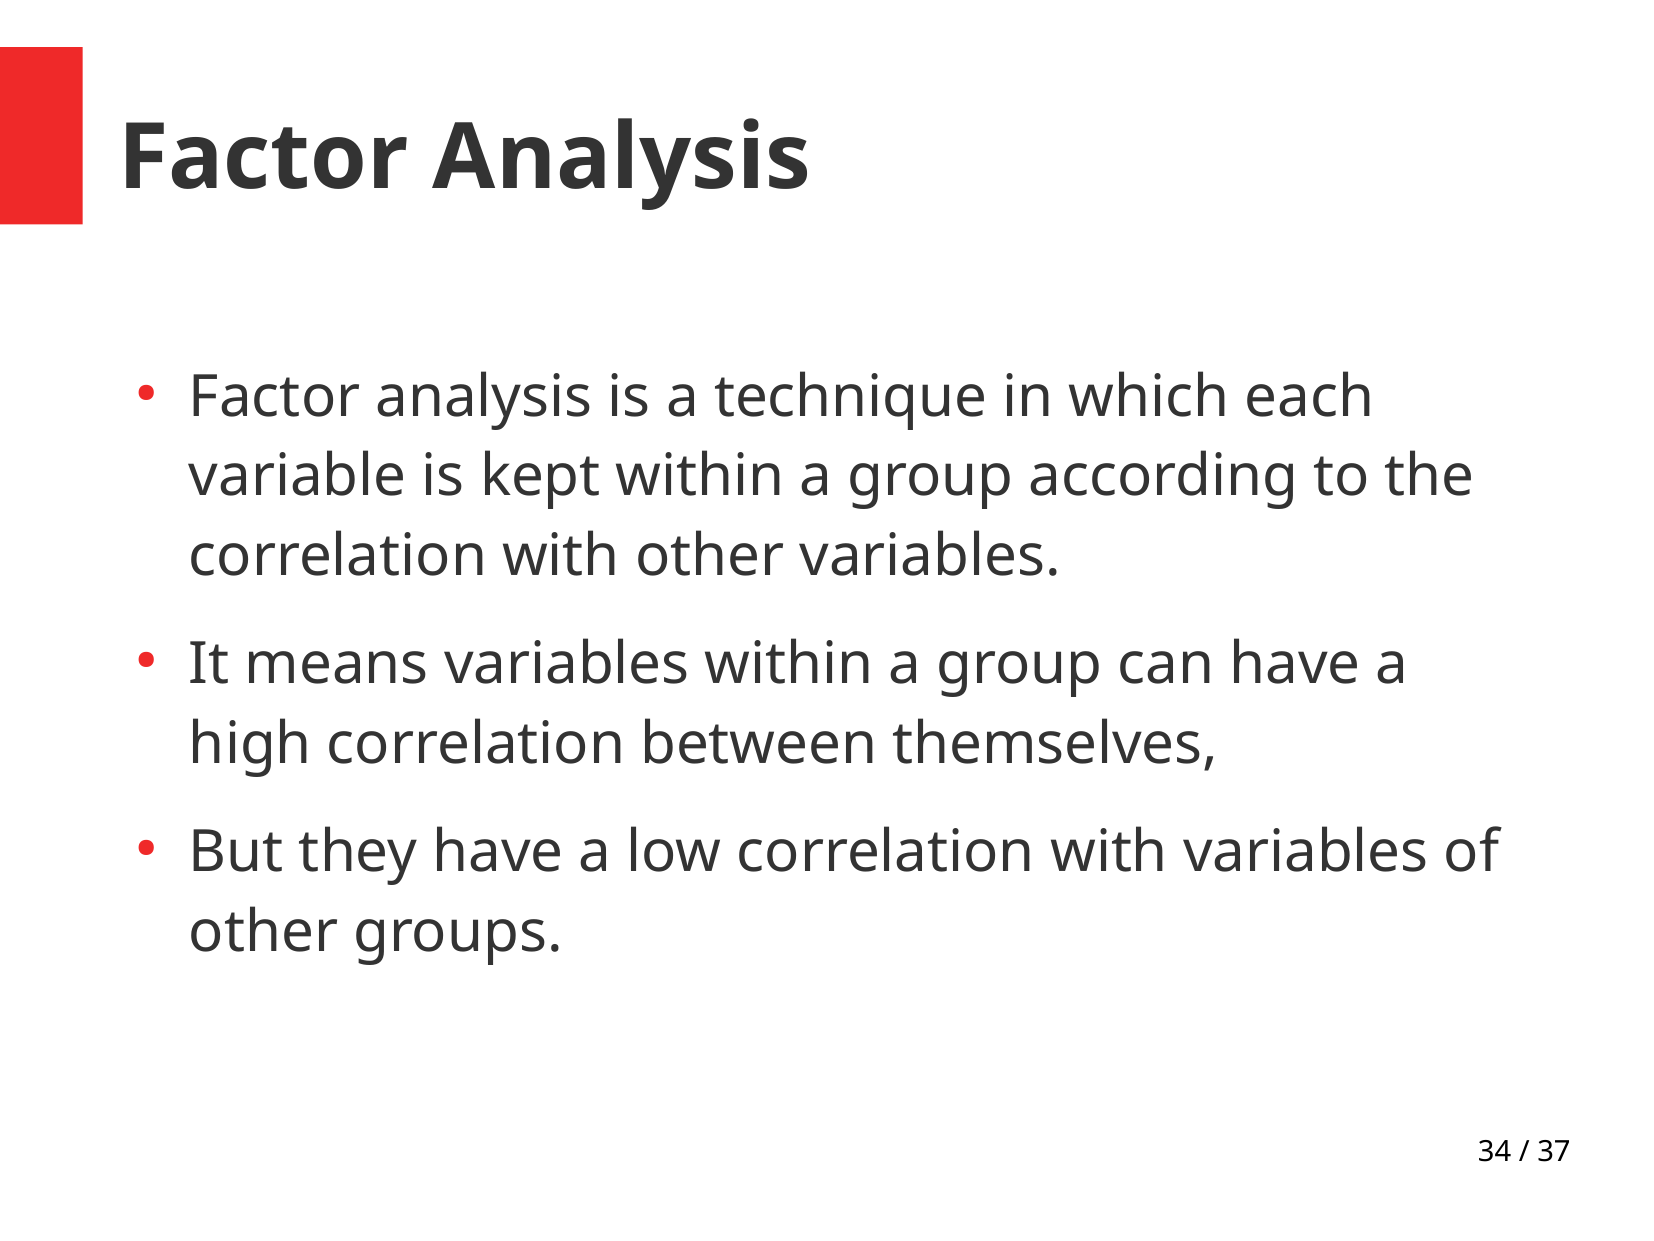

# Factor Analysis
Factor analysis is a technique in which each variable is kept within a group according to the correlation with other variables.
It means variables within a group can have a high correlation between themselves,
But they have a low correlation with variables of other groups.
34